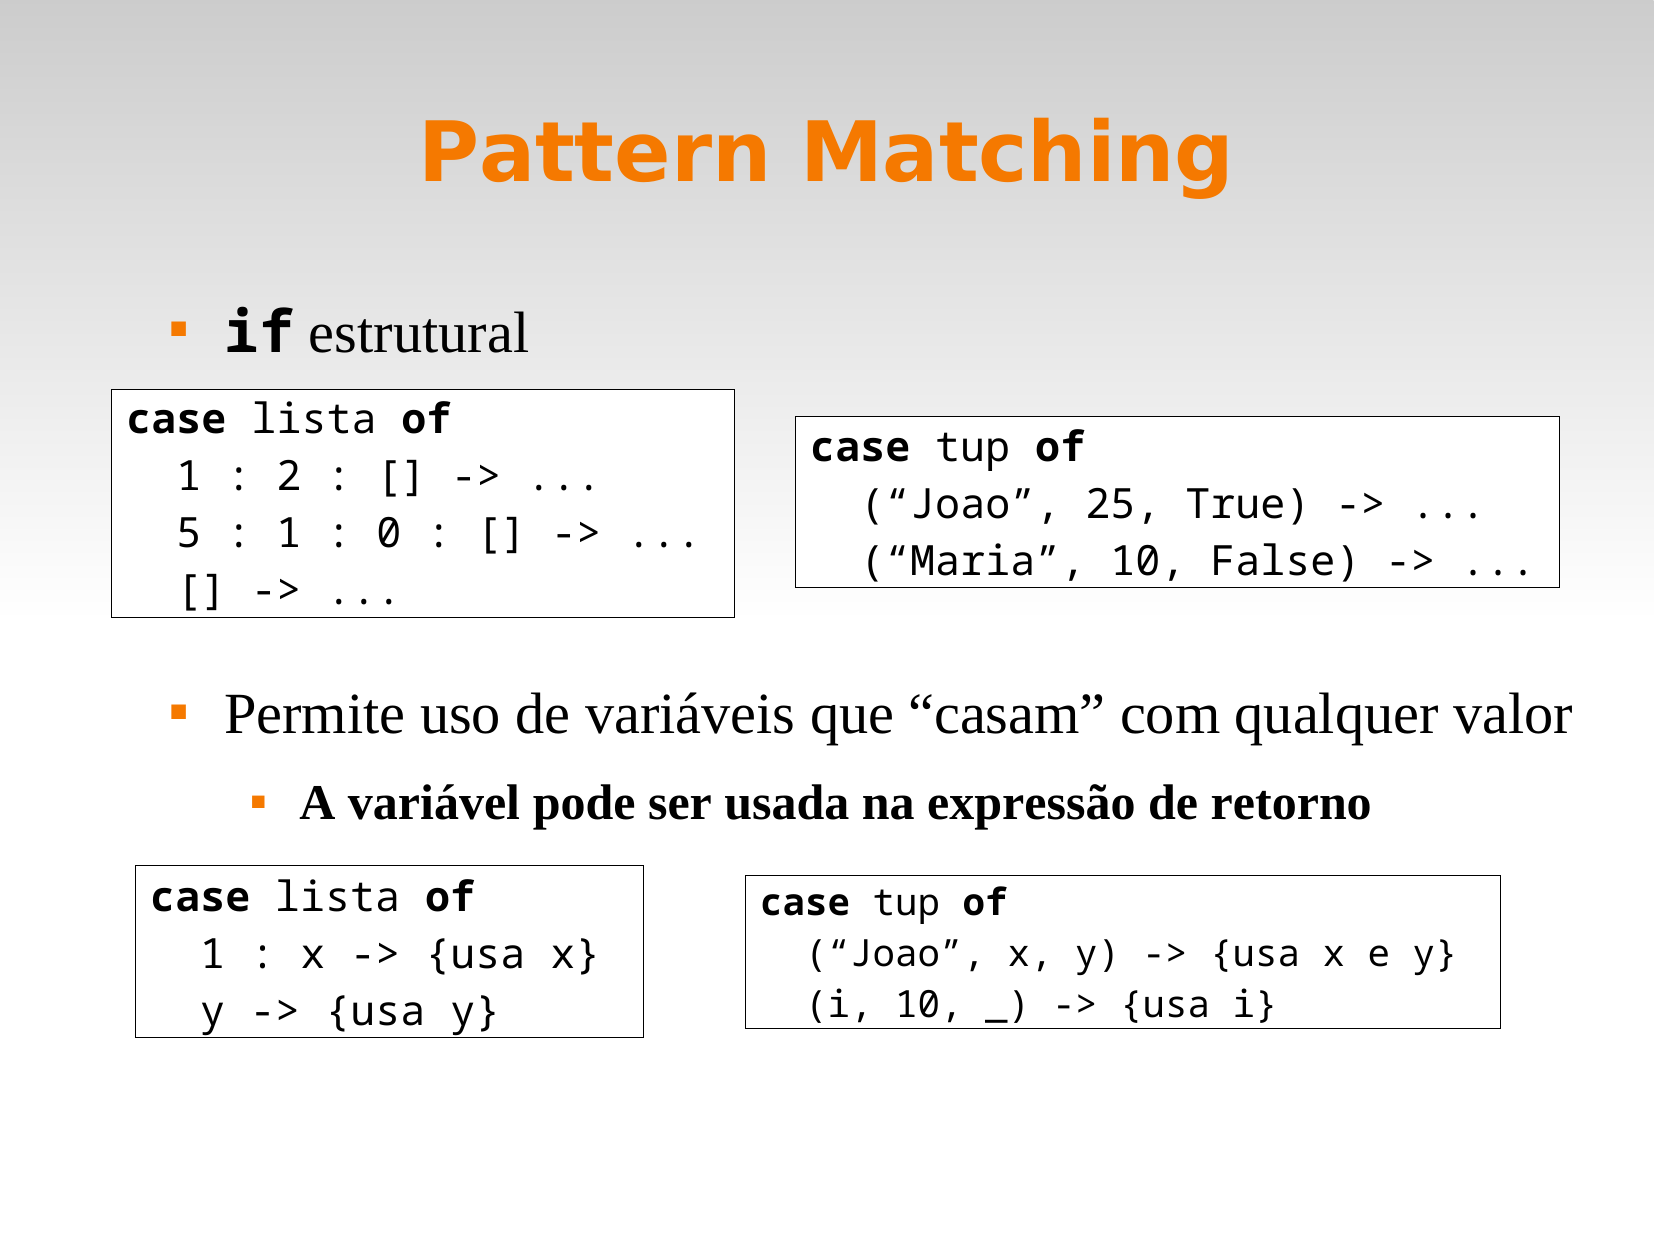

# Pattern Matching
if estrutural
Permite uso de variáveis que “casam” com qualquer valor
A variável pode ser usada na expressão de retorno
case lista of
 1 : 2 : [] -> ...
 5 : 1 : 0 : [] -> ...
 [] -> ...
case tup of
 (“Joao”, 25, True) -> ...
 (“Maria”, 10, False) -> ...
case lista of
 1 : x -> {usa x}
 y -> {usa y}
case tup of
 (“Joao”, x, y) -> {usa x e y}
 (i, 10, _) -> {usa i}